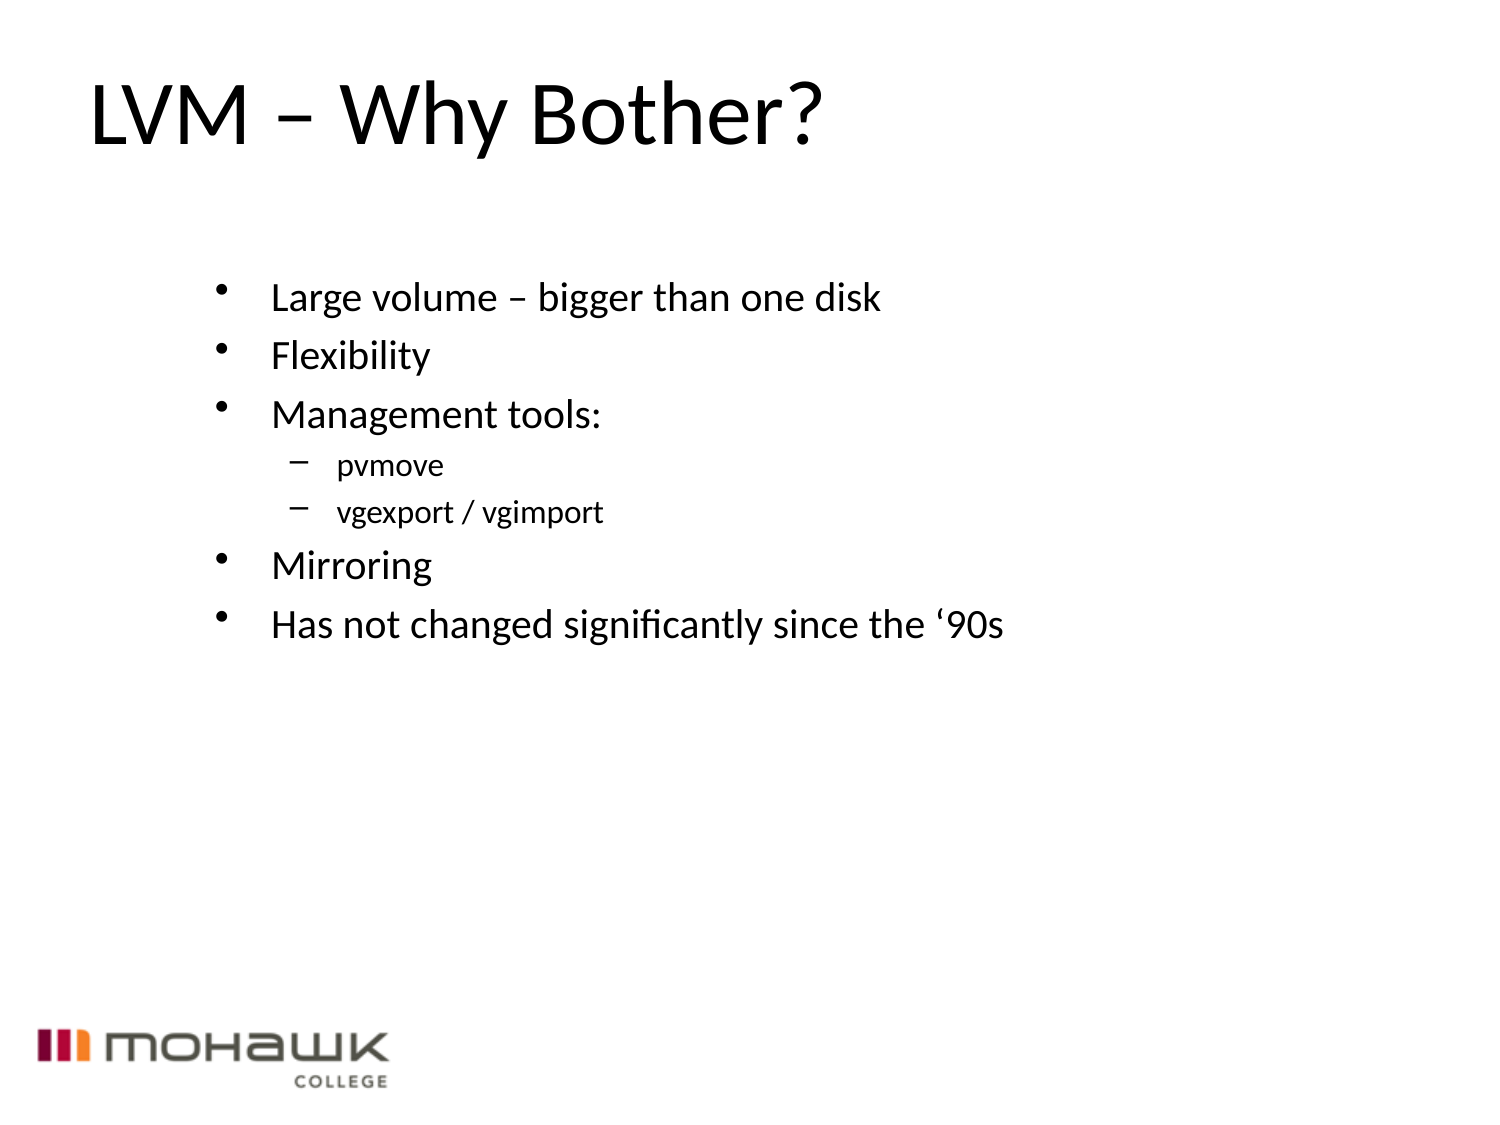

# LVM – Why Bother?
Large volume – bigger than one disk
Flexibility
Management tools:
pvmove
vgexport / vgimport
Mirroring
Has not changed significantly since the ‘90s